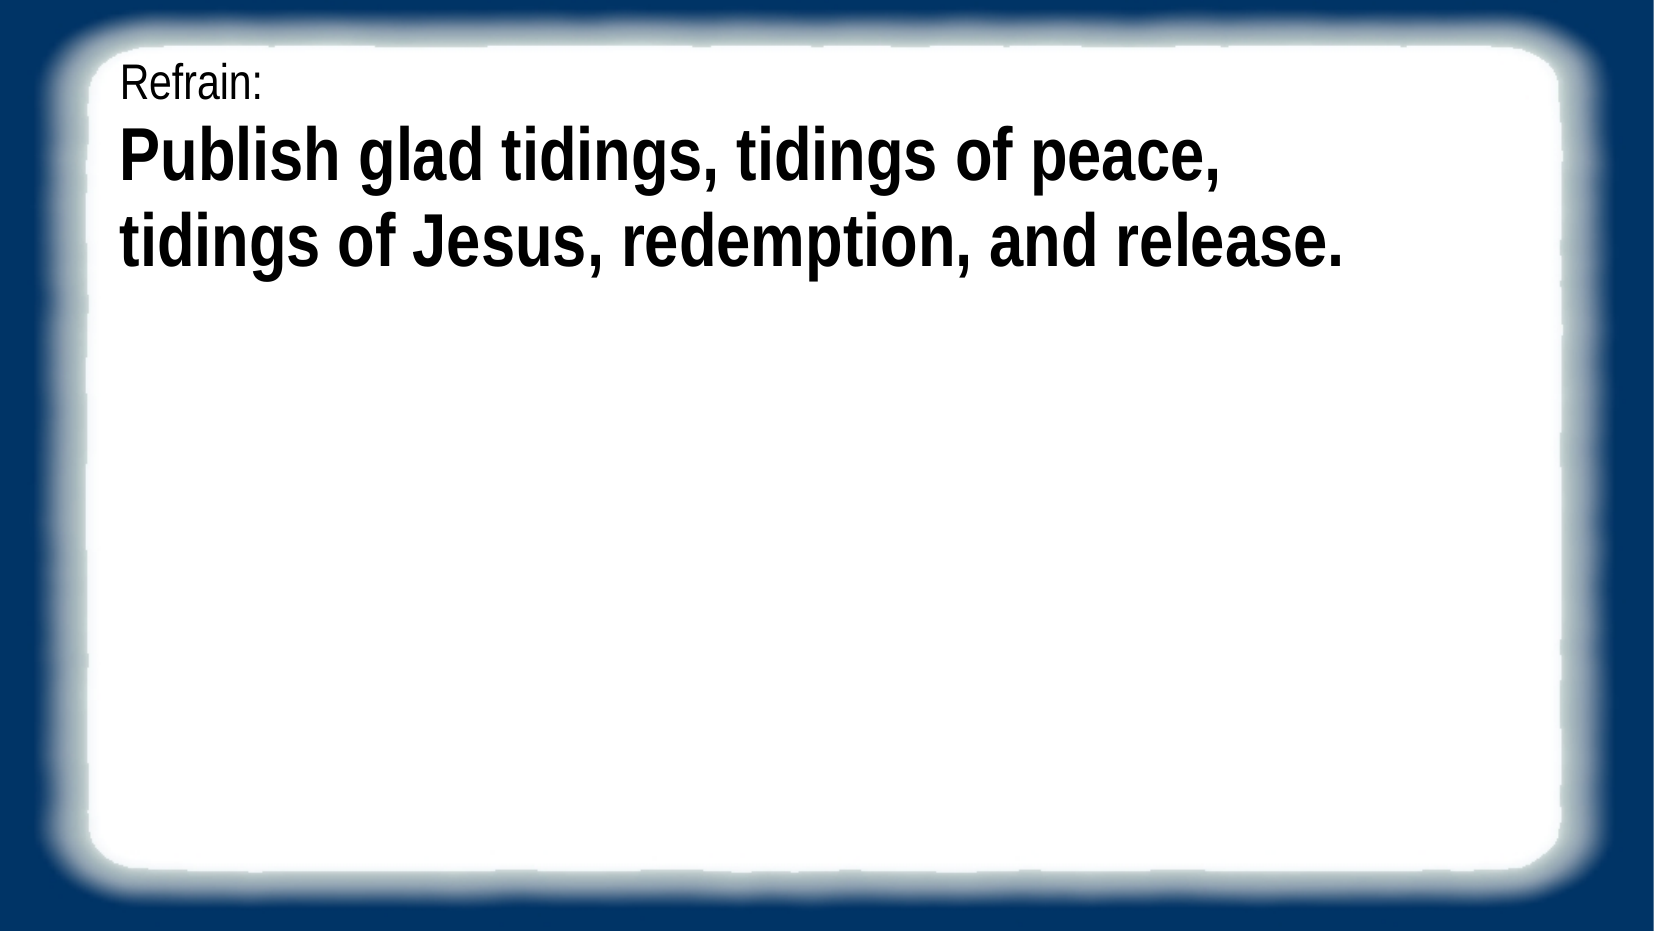

Refrain:
Publish glad tidings, tidings of peace,
tidings of Jesus, redemption, and release.